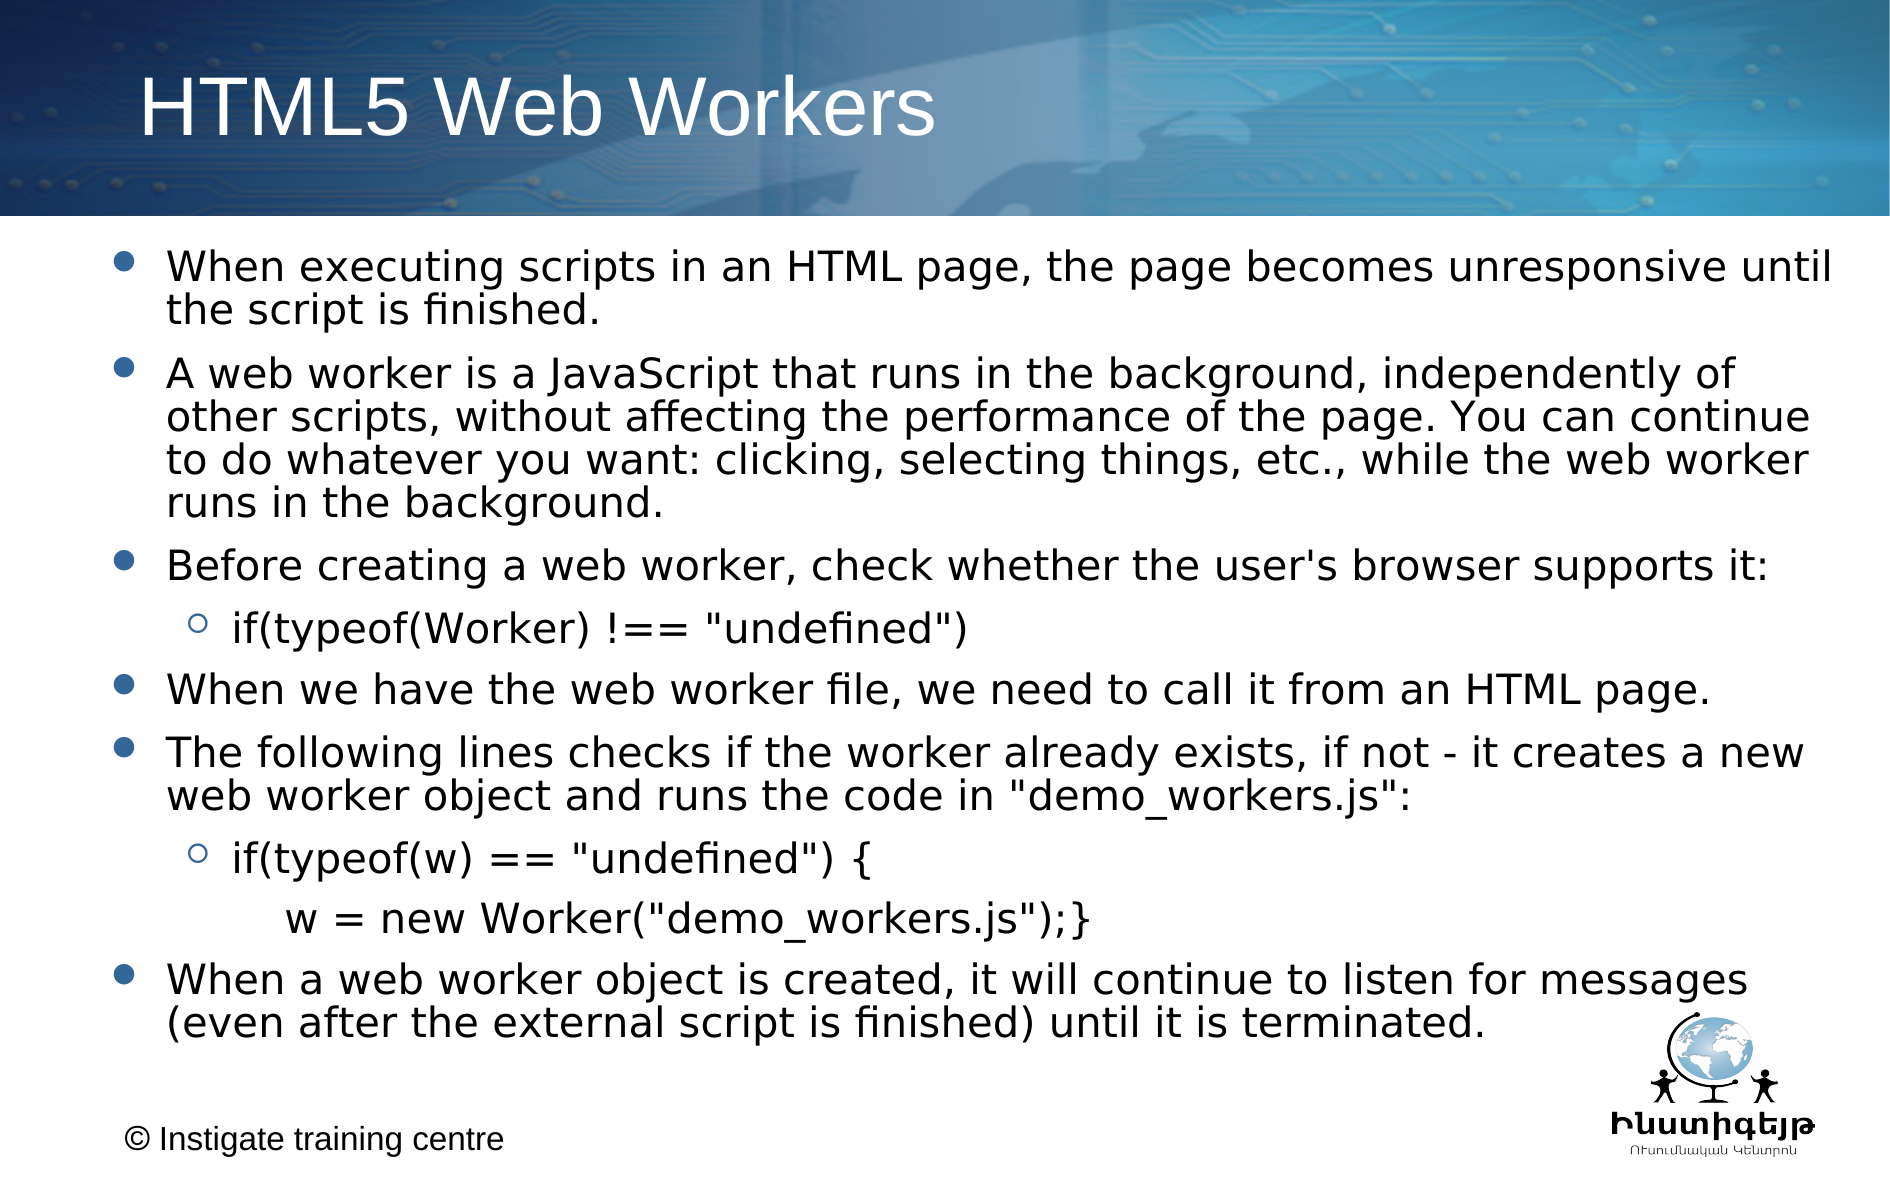

HTML5 Web Workers
# When executing scripts in an HTML page, the page becomes unresponsive until the script is finished.
A web worker is a JavaScript that runs in the background, independently of other scripts, without affecting the performance of the page. You can continue to do whatever you want: clicking, selecting things, etc., while the web worker runs in the background.
Before creating a web worker, check whether the user's browser supports it:
if(typeof(Worker) !== "undefined")
When we have the web worker file, we need to call it from an HTML page.
The following lines checks if the worker already exists, if not - it creates a new web worker object and runs the code in "demo_workers.js":
if(typeof(w) == "undefined") {
 w = new Worker("demo_workers.js");}
When a web worker object is created, it will continue to listen for messages (even after the external script is finished) until it is terminated.